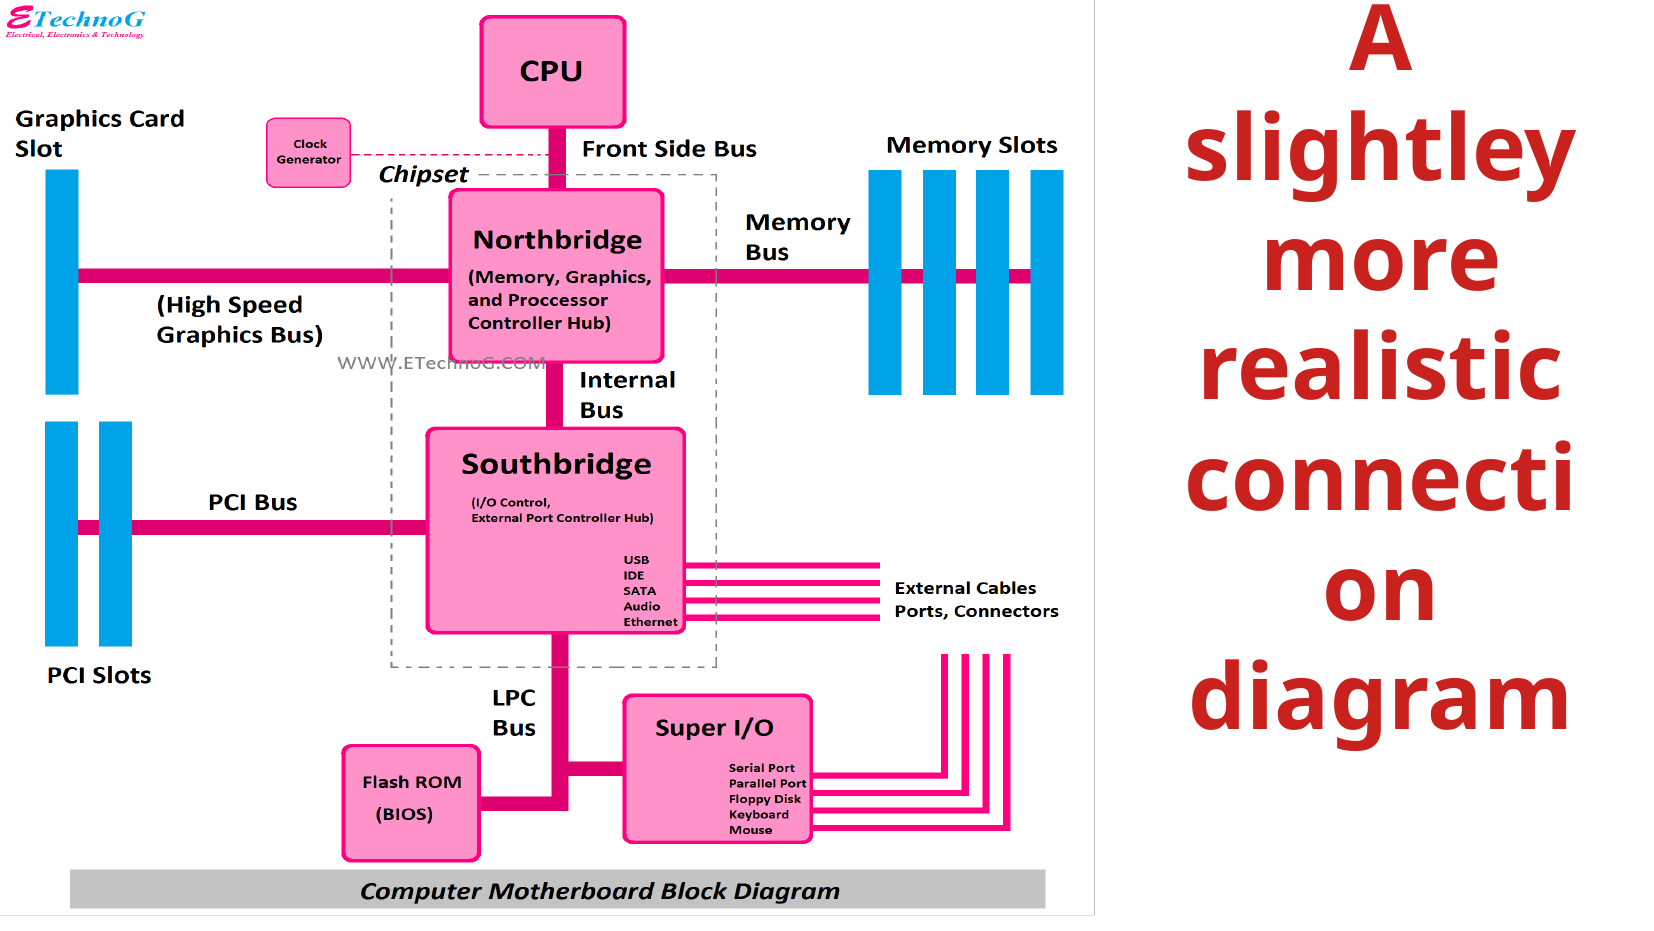

# A slightley more realistic connection diagram